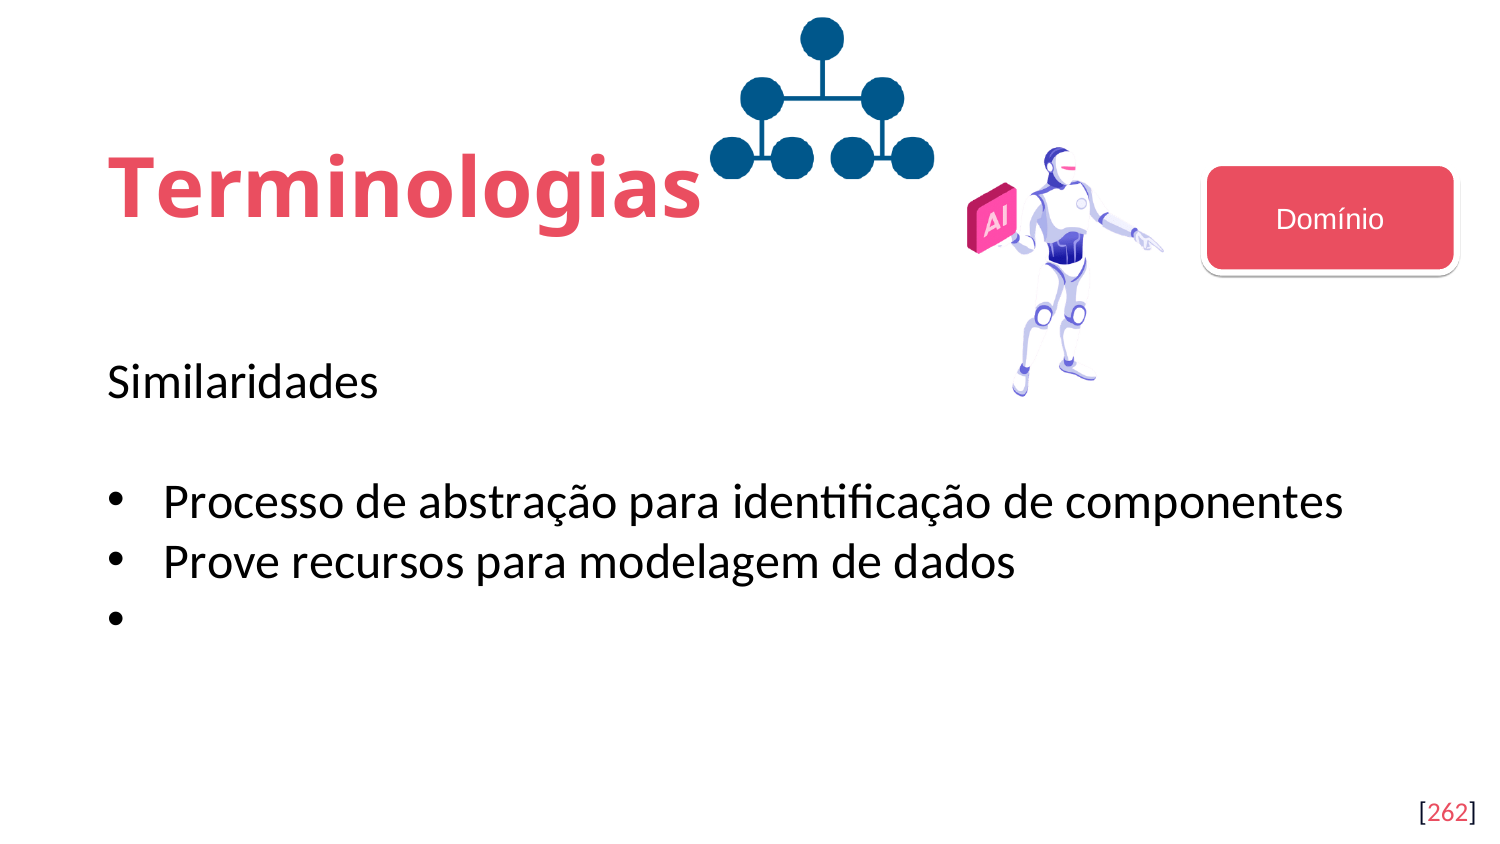

Terminologias
Domínio
Similaridades
Processo de abstração para identificação de componentes
Prove recursos para modelagem de dados